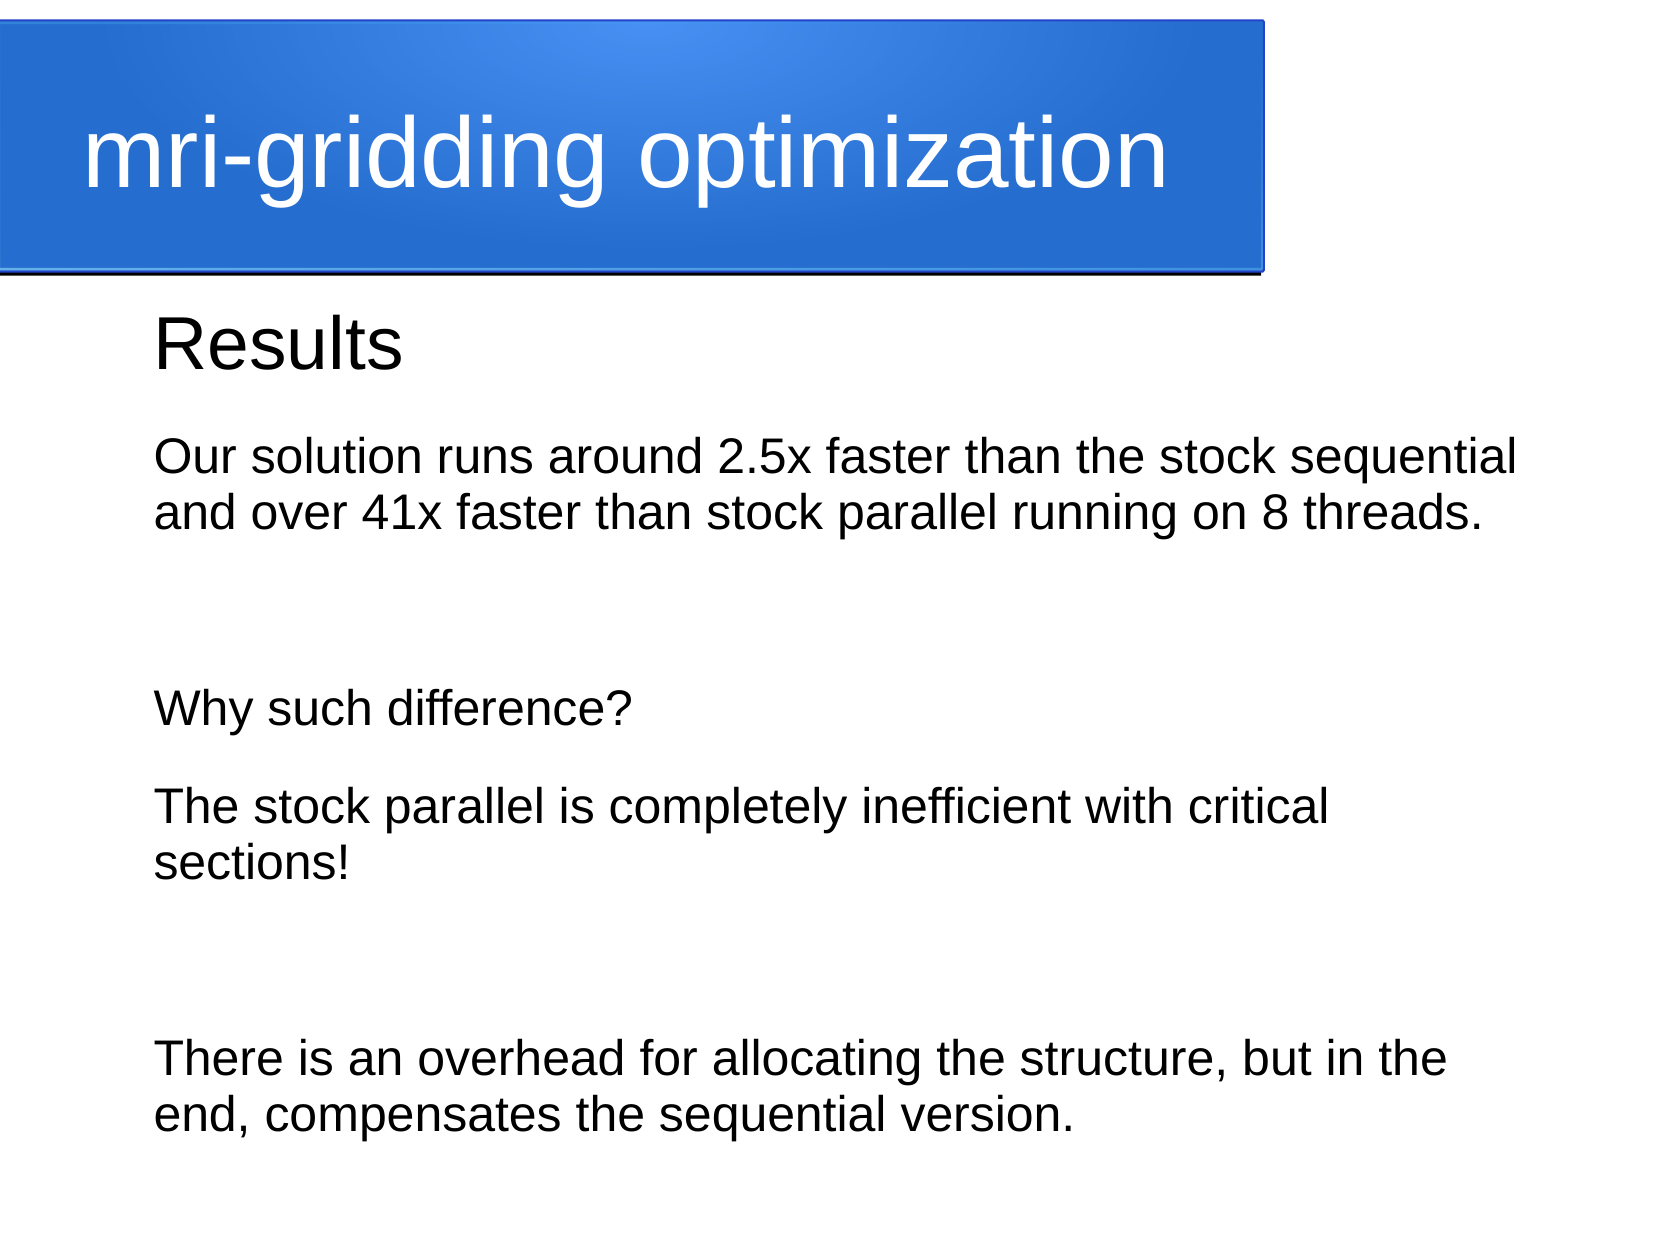

# mri-gridding optimization
Results
Our solution runs around 2.5x faster than the stock sequential and over 41x faster than stock parallel running on 8 threads.
Why such difference?
The stock parallel is completely inefficient with critical sections!
There is an overhead for allocating the structure, but in the end, compensates the sequential version.